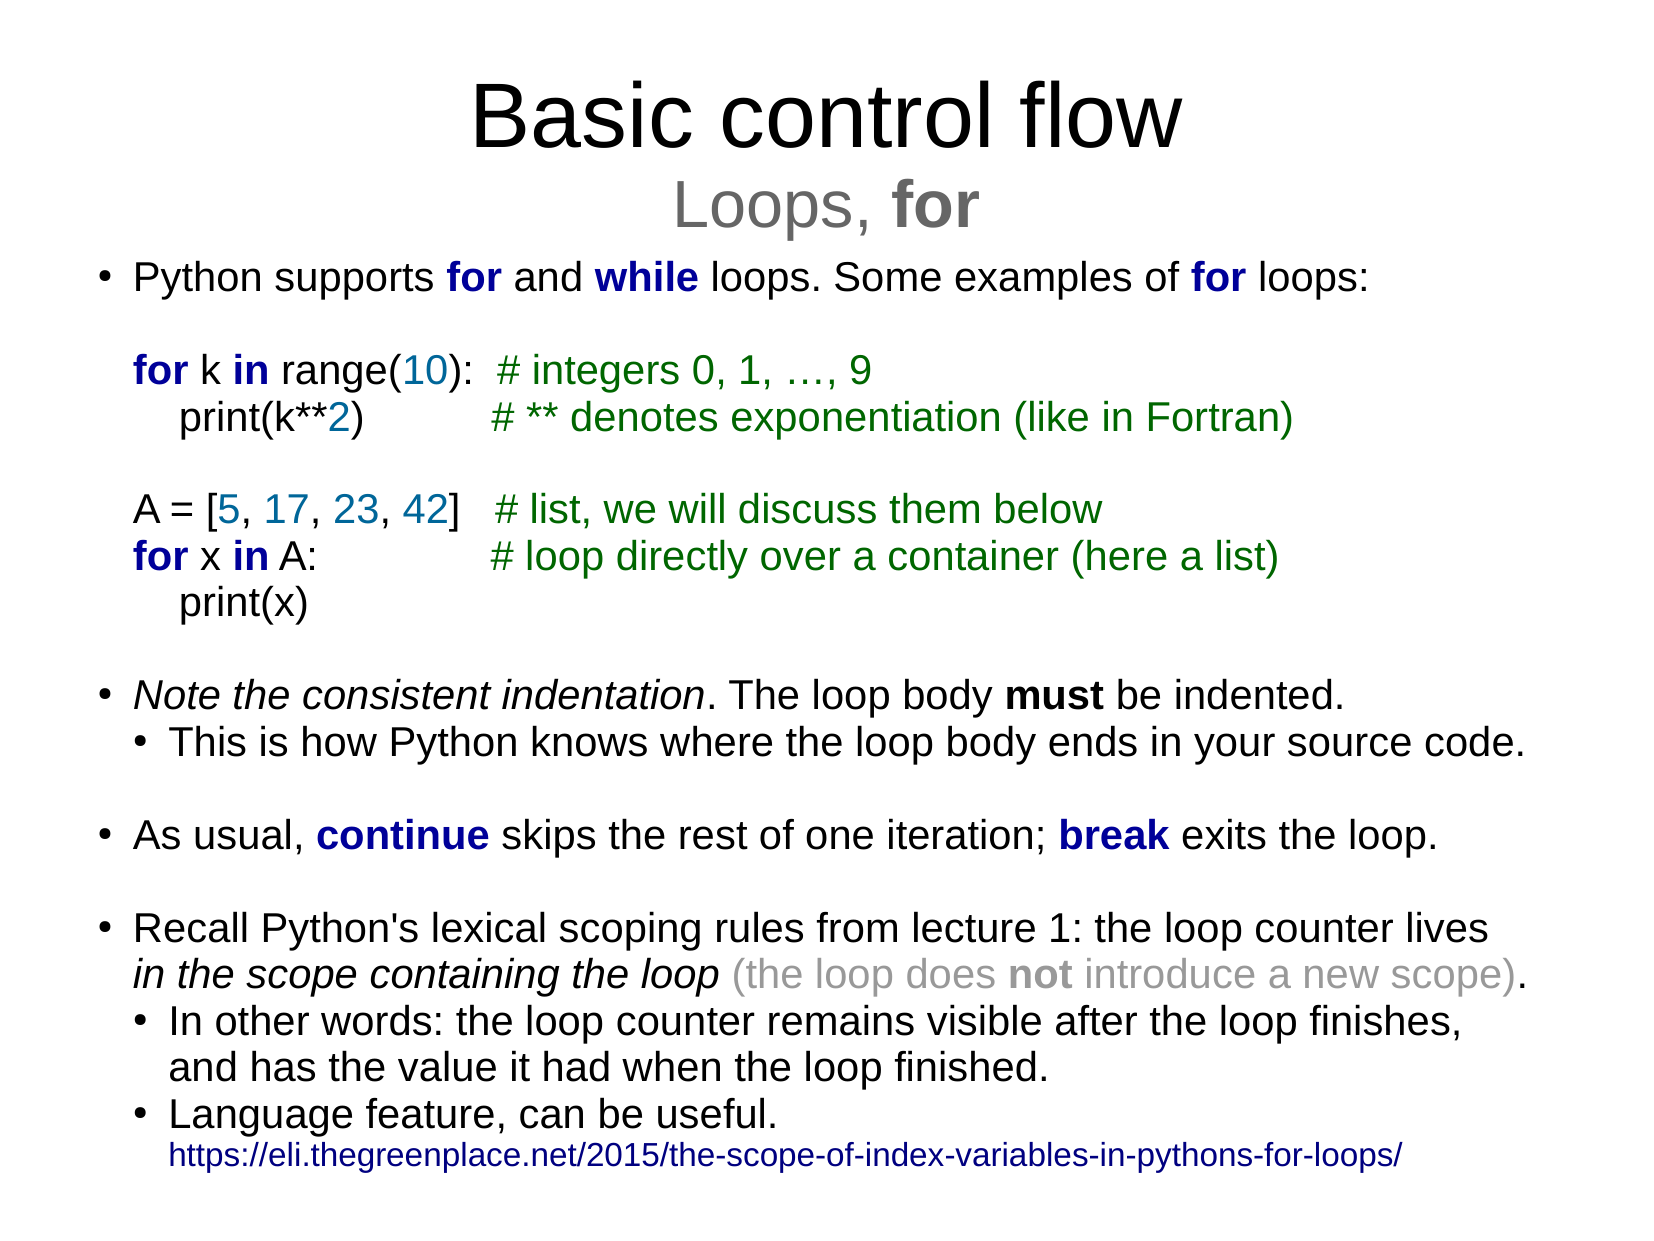

# Basic control flow Loops, for
Python supports for and while loops. Some examples of for loops:
for k in range(10): # integers 0, 1, …, 9
 print(k**2) # ** denotes exponentiation (like in Fortran)
A = [5, 17, 23, 42] # list, we will discuss them below
for x in A: # loop directly over a container (here a list)
 print(x)
Note the consistent indentation. The loop body must be indented.
This is how Python knows where the loop body ends in your source code.
As usual, continue skips the rest of one iteration; break exits the loop.
Recall Python's lexical scoping rules from lecture 1: the loop counter lives
in the scope containing the loop (the loop does not introduce a new scope).
In other words: the loop counter remains visible after the loop finishes,
and has the value it had when the loop finished.
Language feature, can be useful.
https://eli.thegreenplace.net/2015/the-scope-of-index-variables-in-pythons-for-loops/